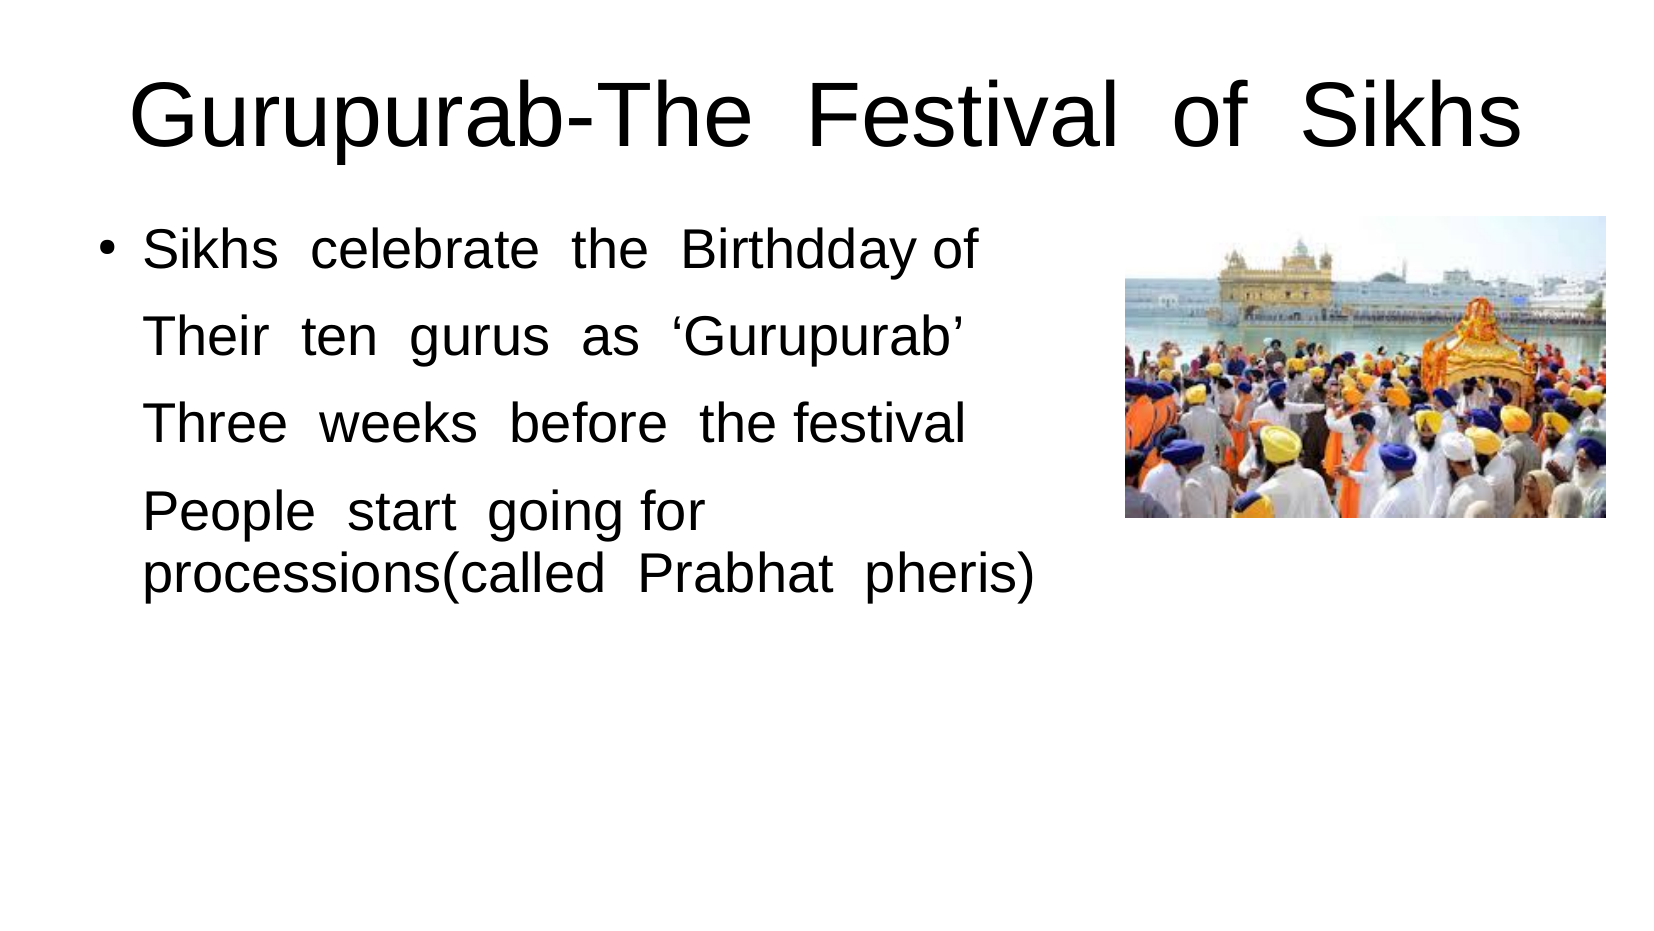

# Gurupurab-The Festival of Sikhs
Sikhs celebrate the Birthdday of
Their ten gurus as ‘Gurupurab’
Three weeks before the festival
People start going for processions(called Prabhat pheris)